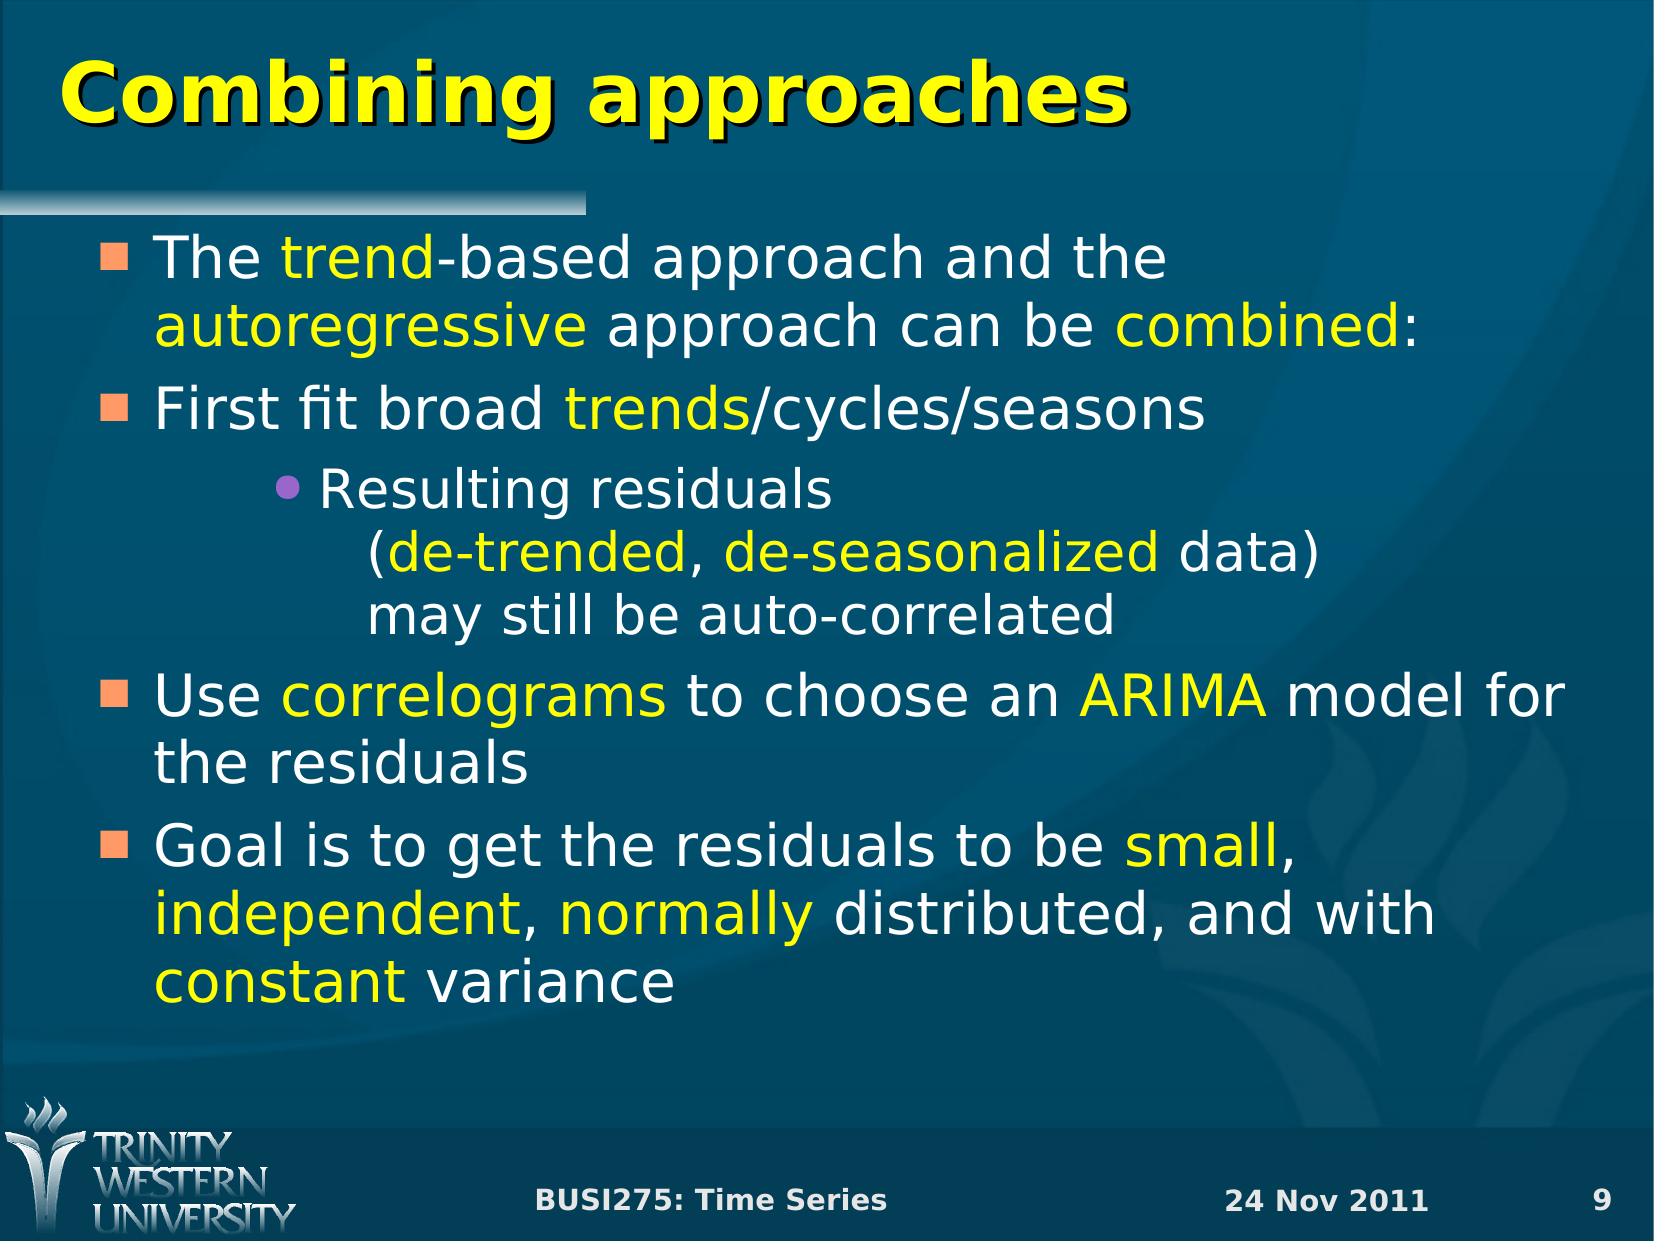

# Combining approaches
The trend-based approach and the autoregressive approach can be combined:
First fit broad trends/cycles/seasons
Resulting residuals
(de-trended, de-seasonalized data)
may still be auto-correlated
Use correlograms to choose an ARIMA model for the residuals
Goal is to get the residuals to be small, independent, normally distributed, and with constant variance
BUSI275: Time Series
24 Nov 2011
9